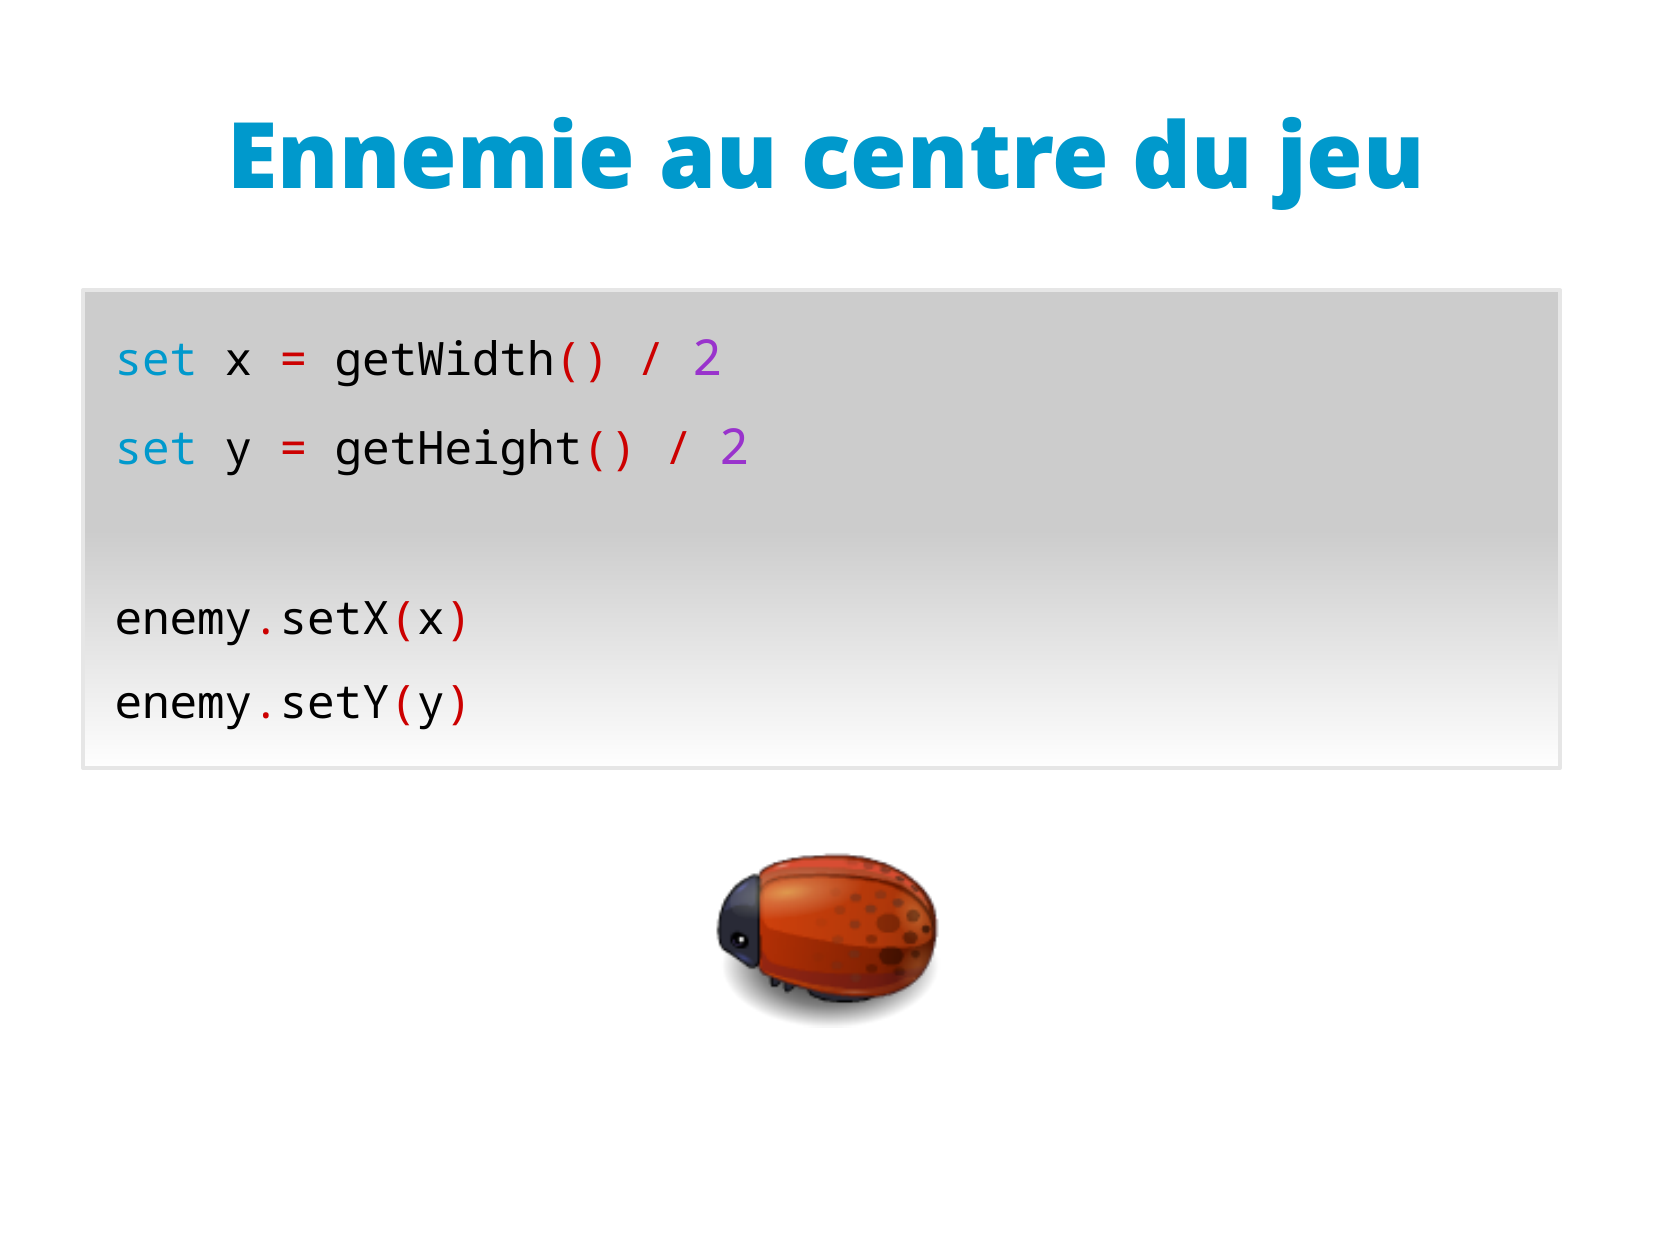

# Ennemie au centre du jeu
set x = getWidth() / 2
set y = getHeight() / 2
enemy.setX(x)
enemy.setY(y)